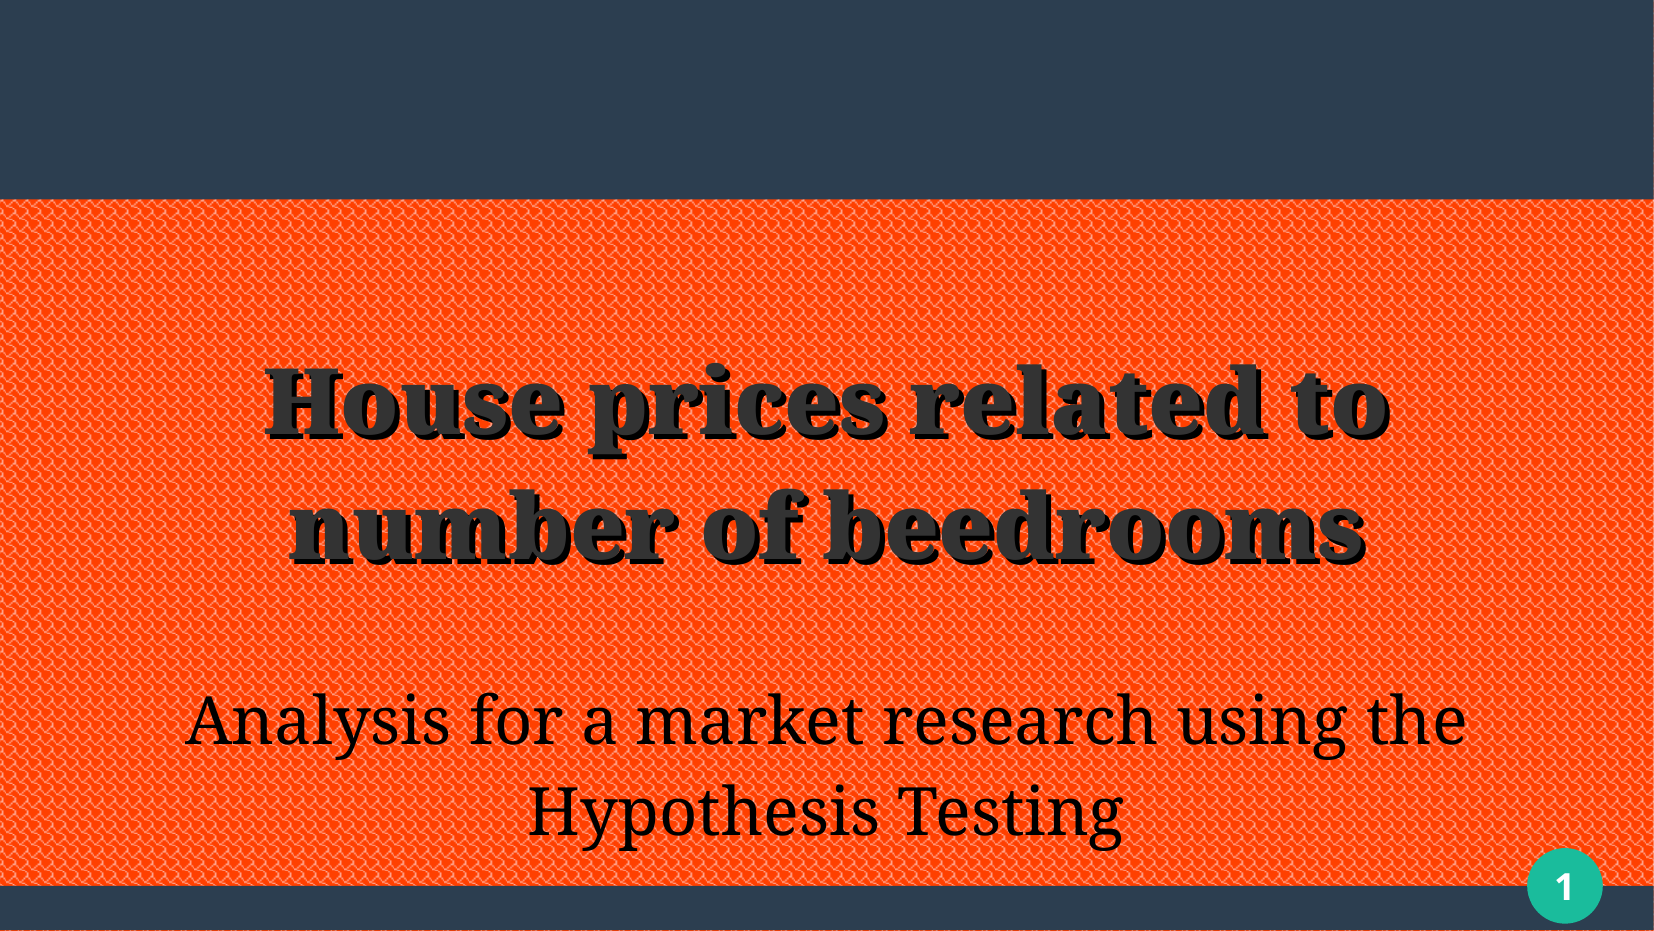

# House prices related to number of beedrooms
Analysis for a market research using the Hypothesis Testing